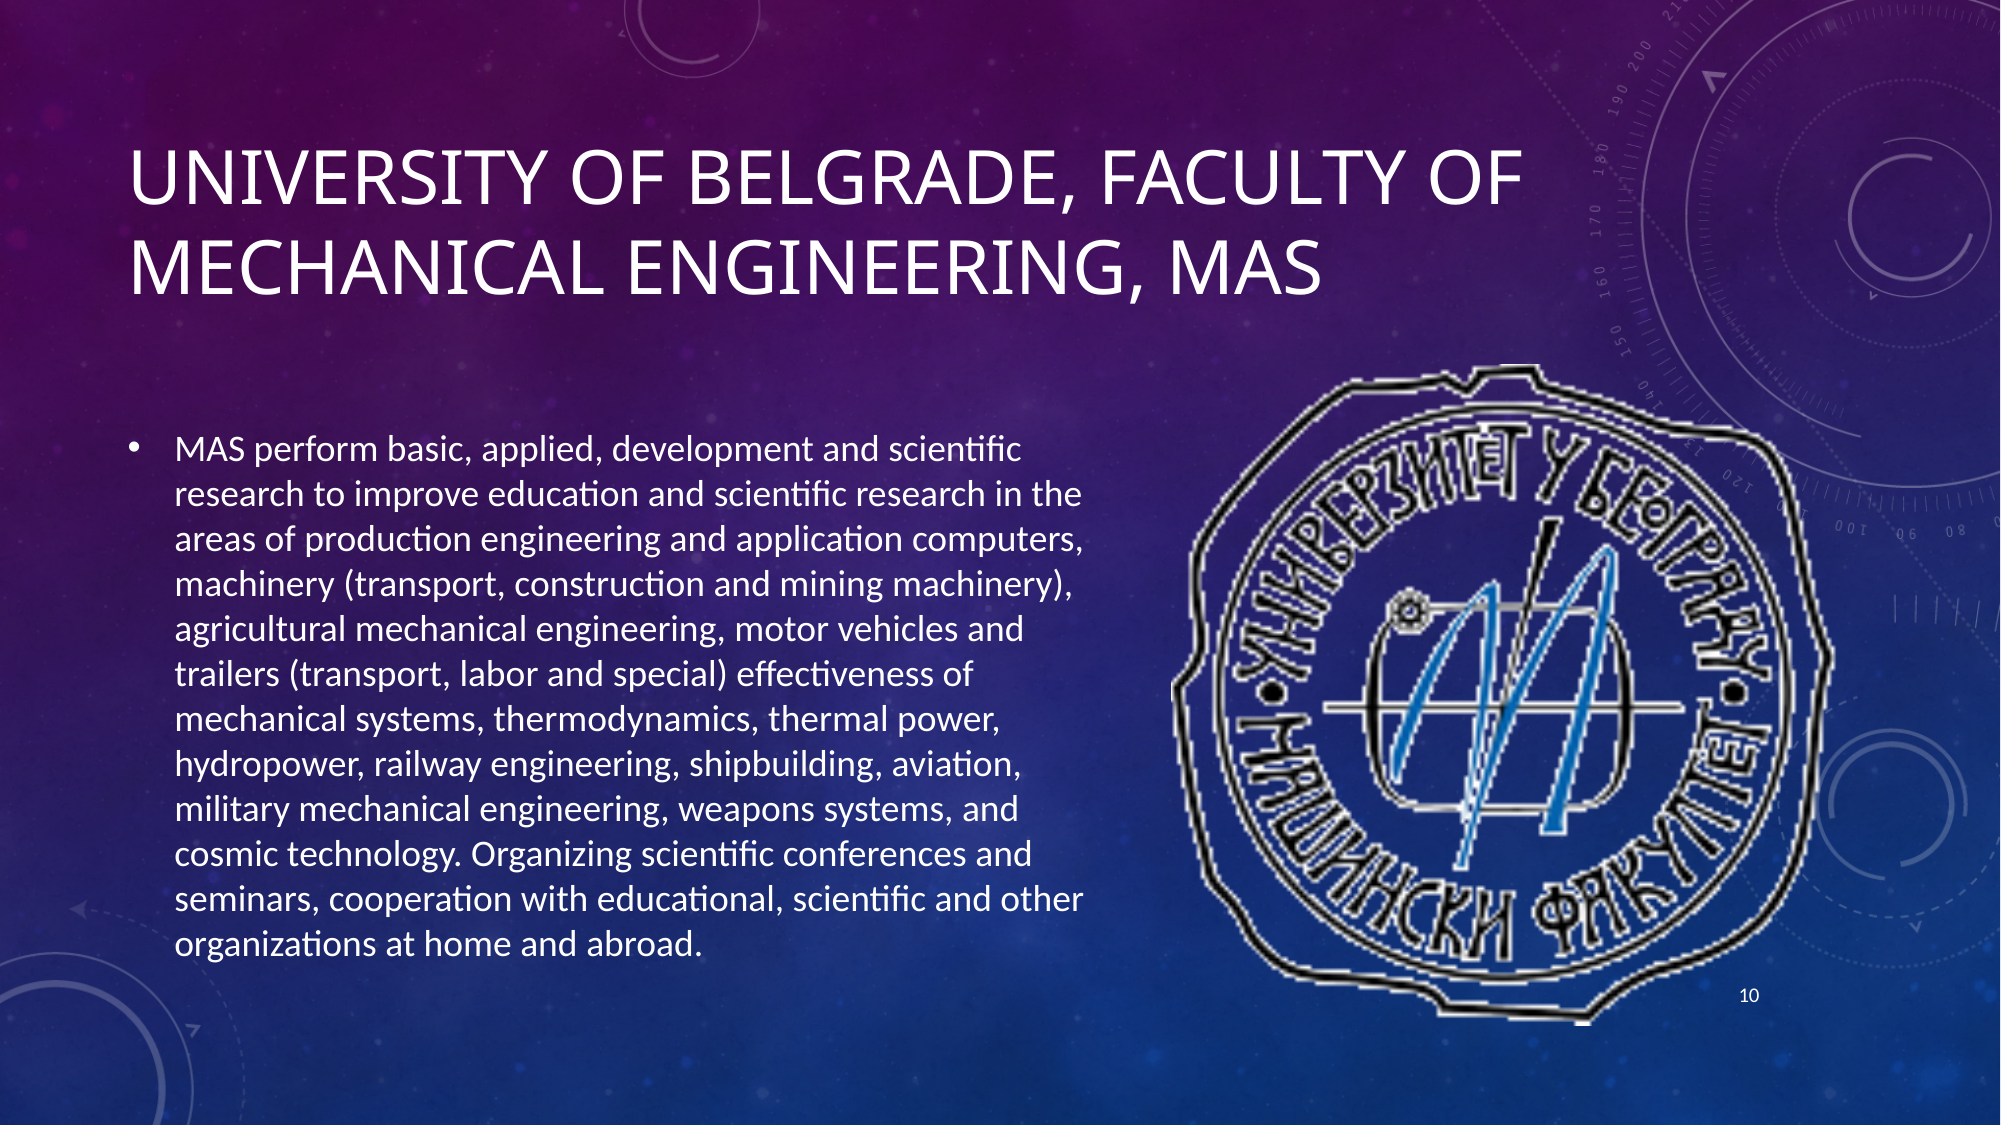

# University of Belgrade, Faculty of mechanical engineering, MAS
MAS perform basic, applied, development and scientific research to improve education and scientific research in the areas of production engineering and application computers, machinery (transport, construction and mining machinery), agricultural mechanical engineering, motor vehicles and trailers (transport, labor and special) effectiveness of mechanical systems, thermodynamics, thermal power, hydropower, railway engineering, shipbuilding, aviation, military mechanical engineering, weapons systems, and cosmic technology. Organizing scientific conferences and seminars, cooperation with educational, scientific and other organizations at home and abroad.
10